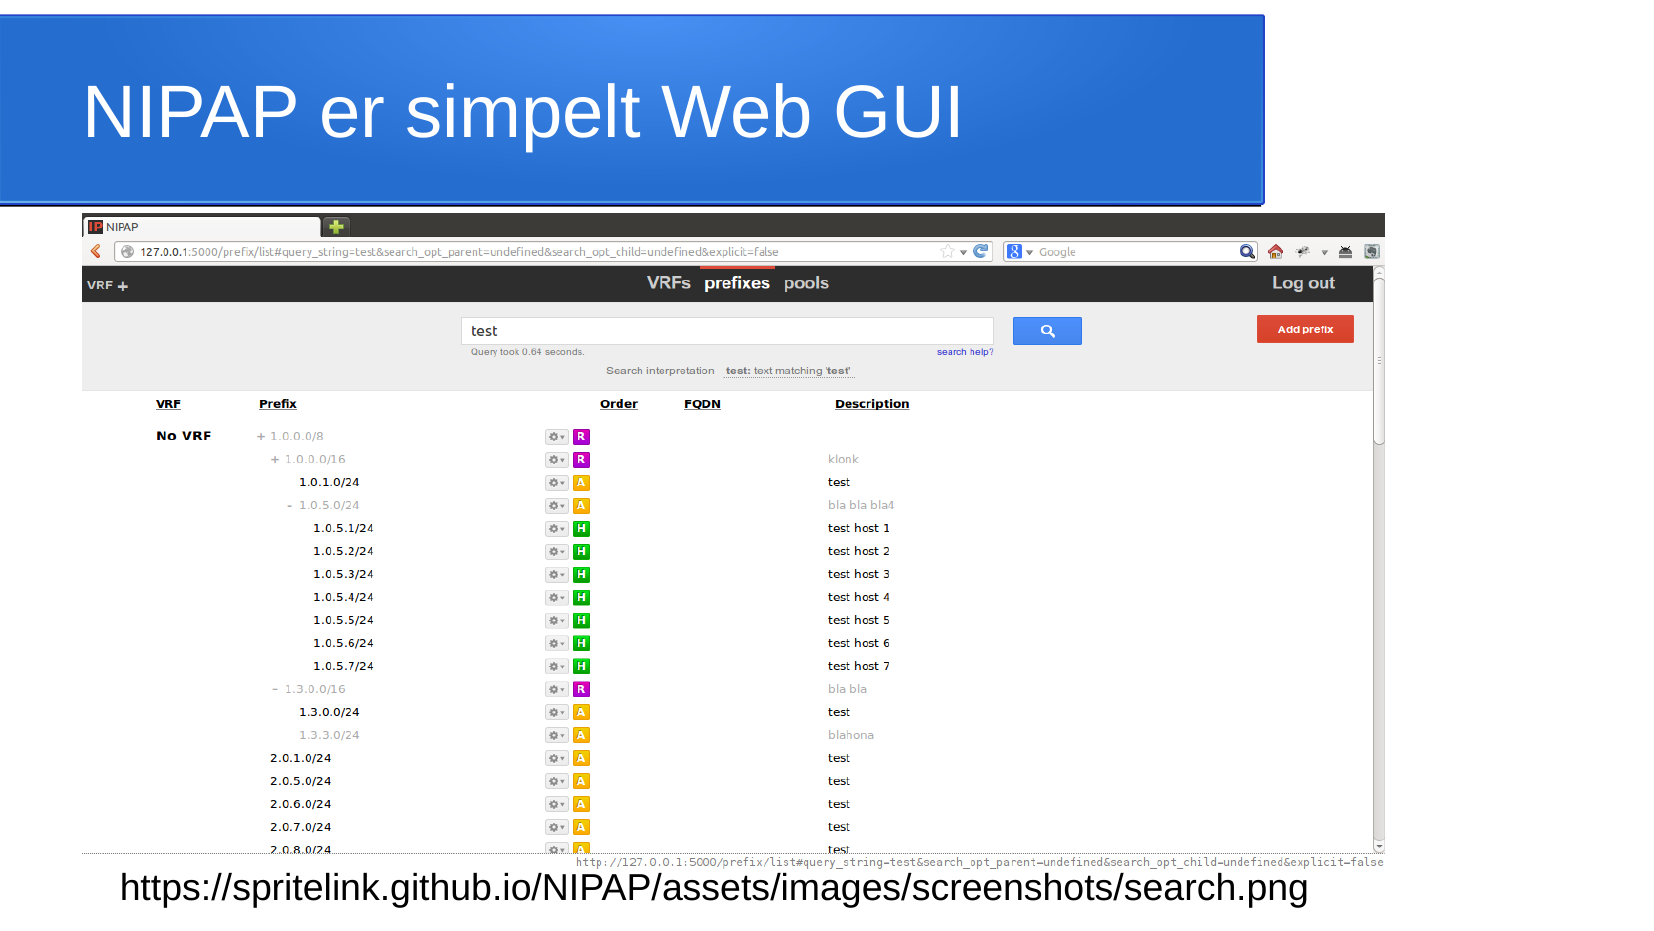

# NIPAP er simpelt Web GUI
https://spritelink.github.io/NIPAP/assets/images/screenshots/search.png